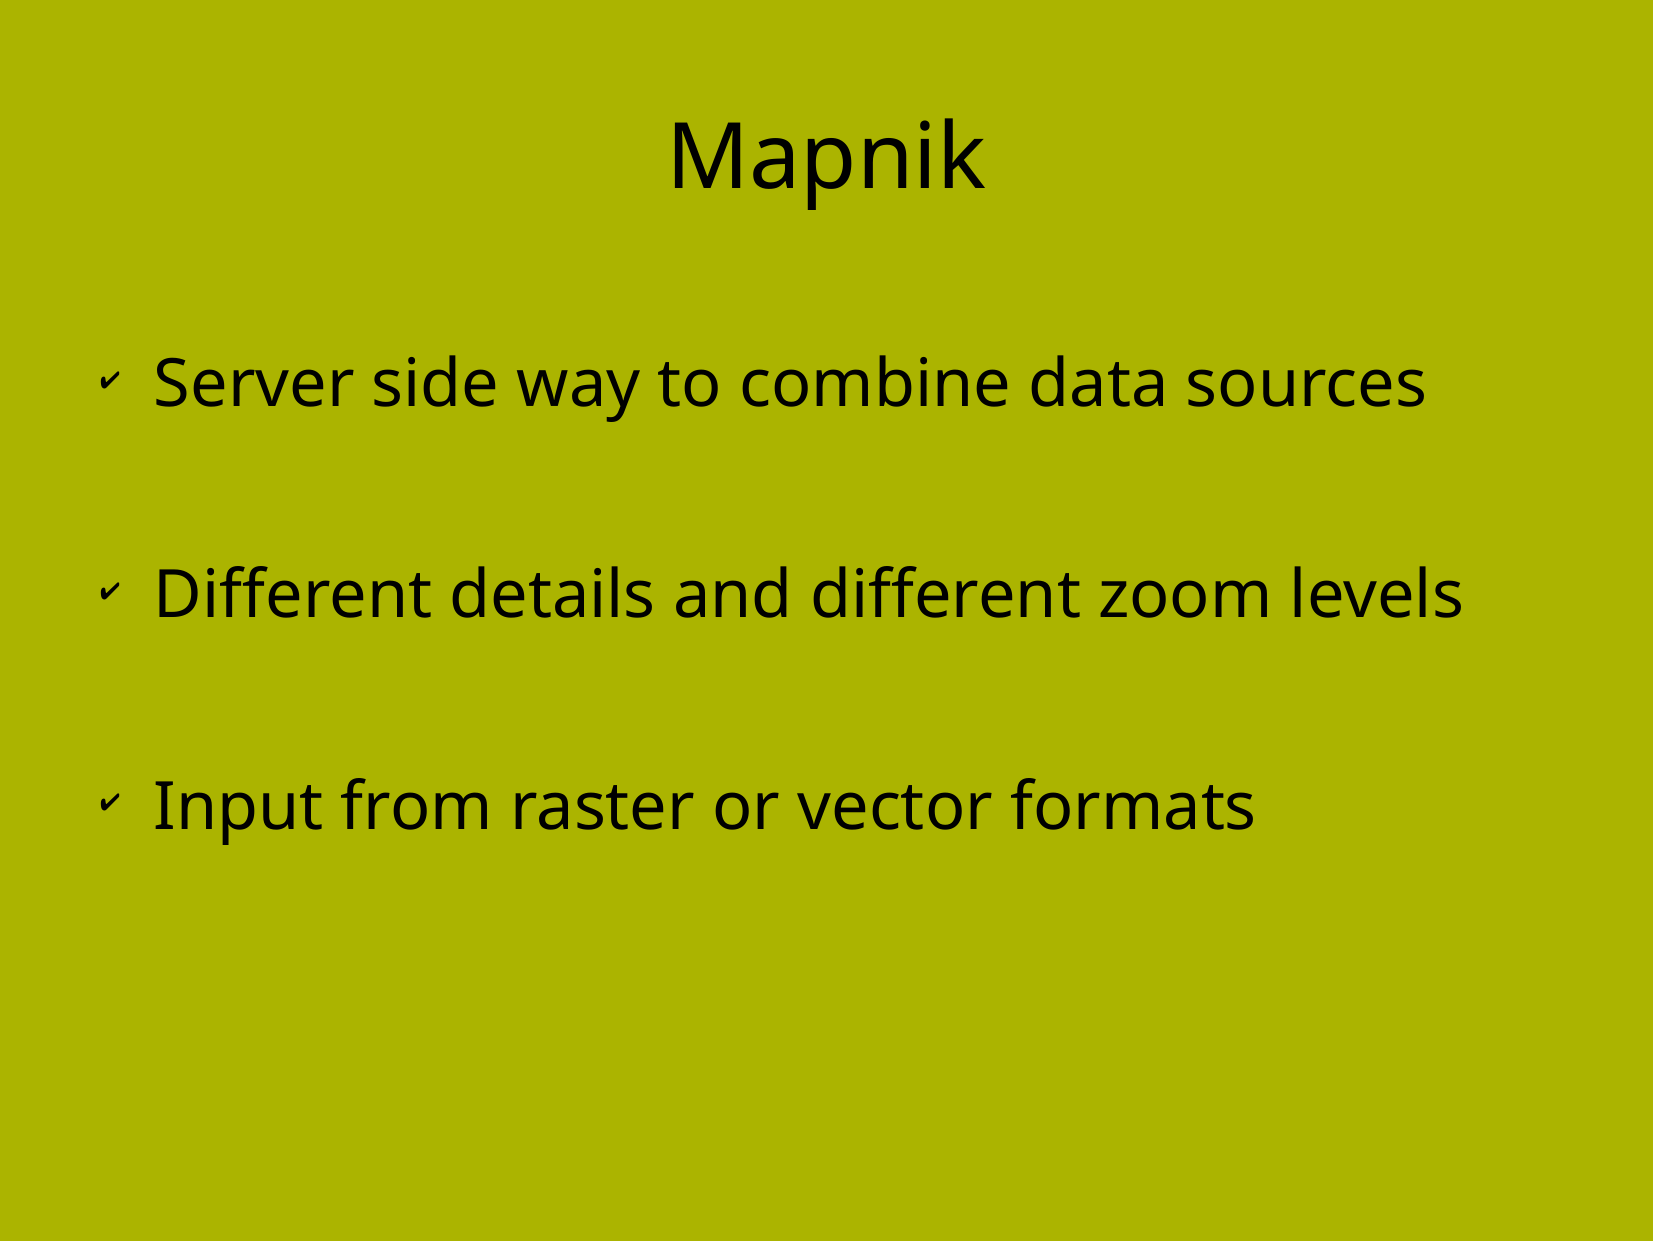

# Mapnik
Server side way to combine data sources
Different details and different zoom levels
Input from raster or vector formats